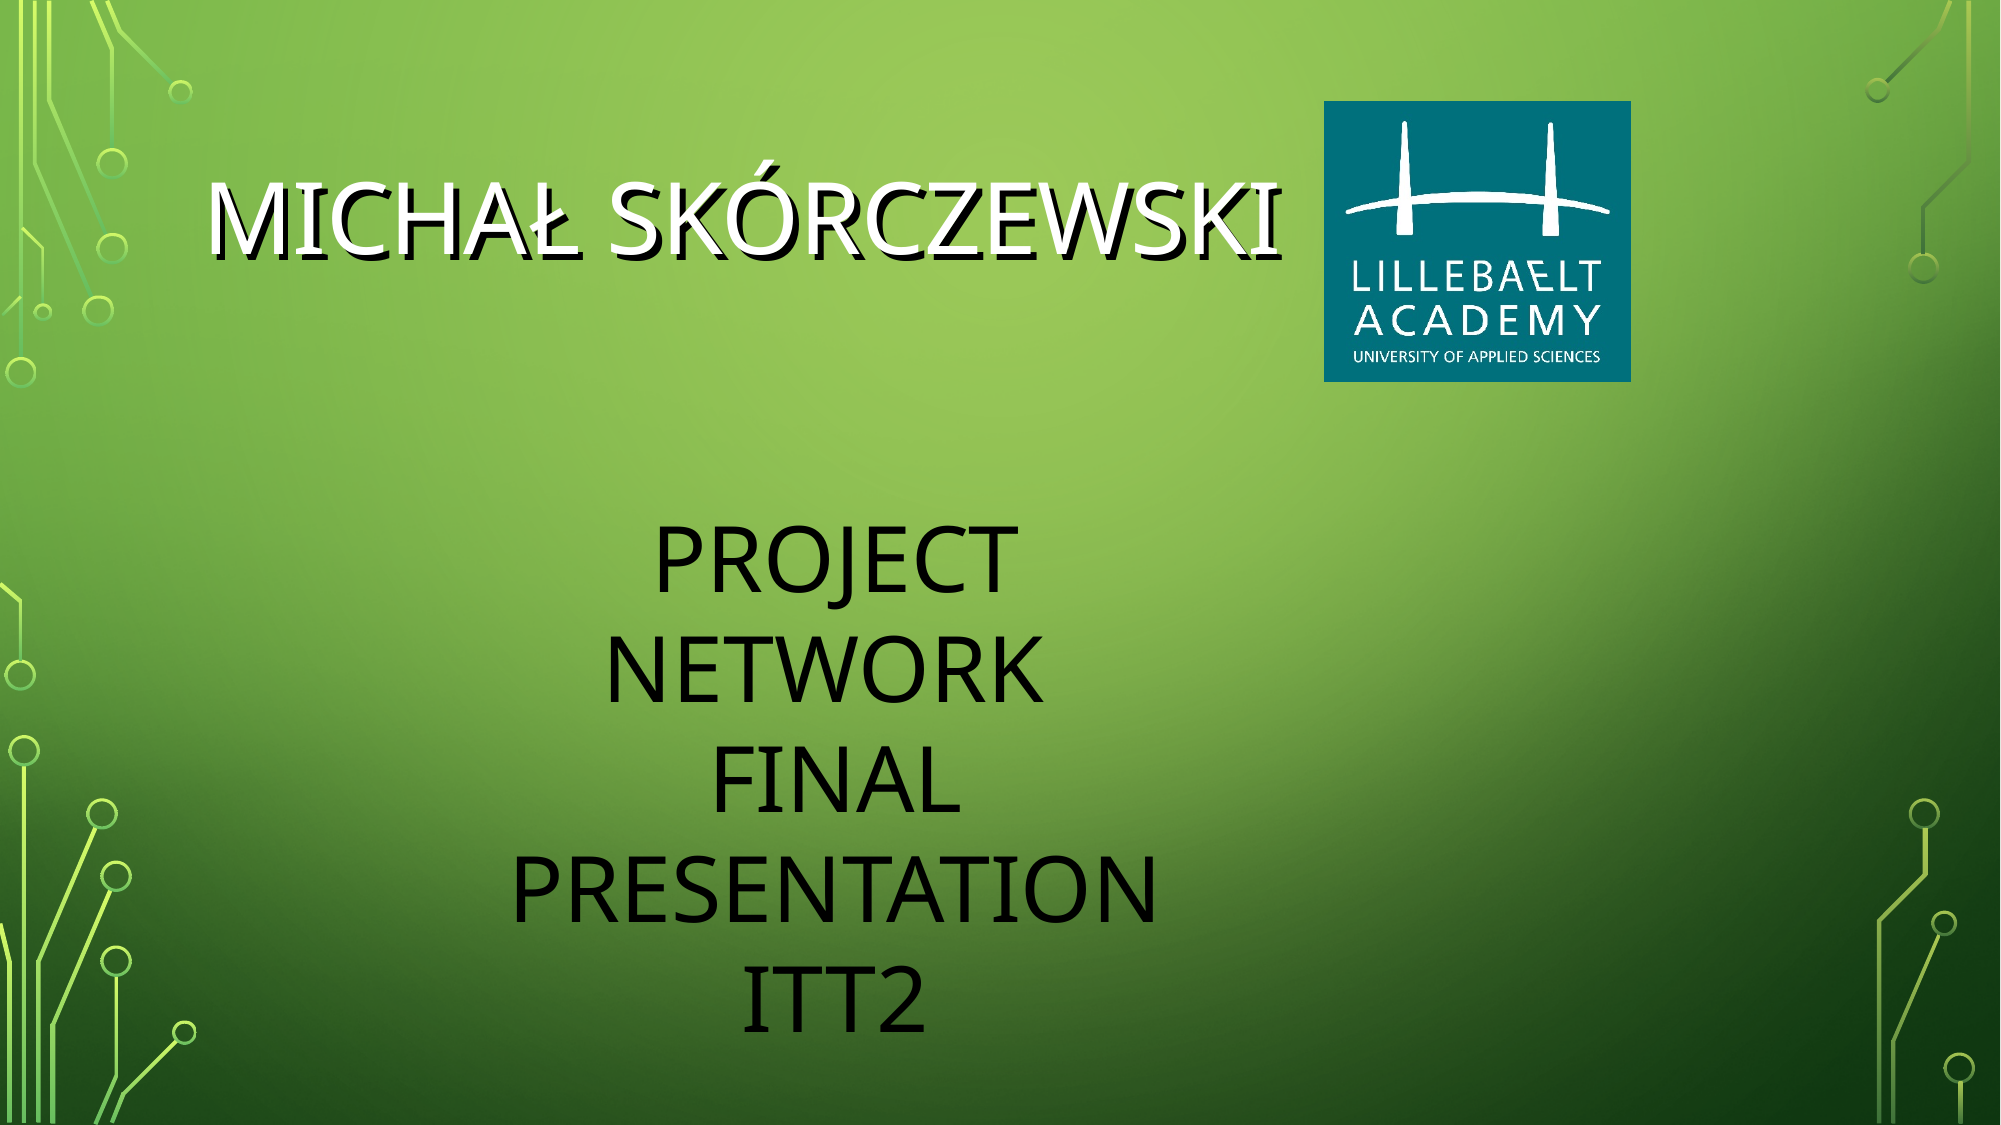

# Michał Skórczewski
PROJECT NETWORK
FINAL PRESENTATION
ITT2